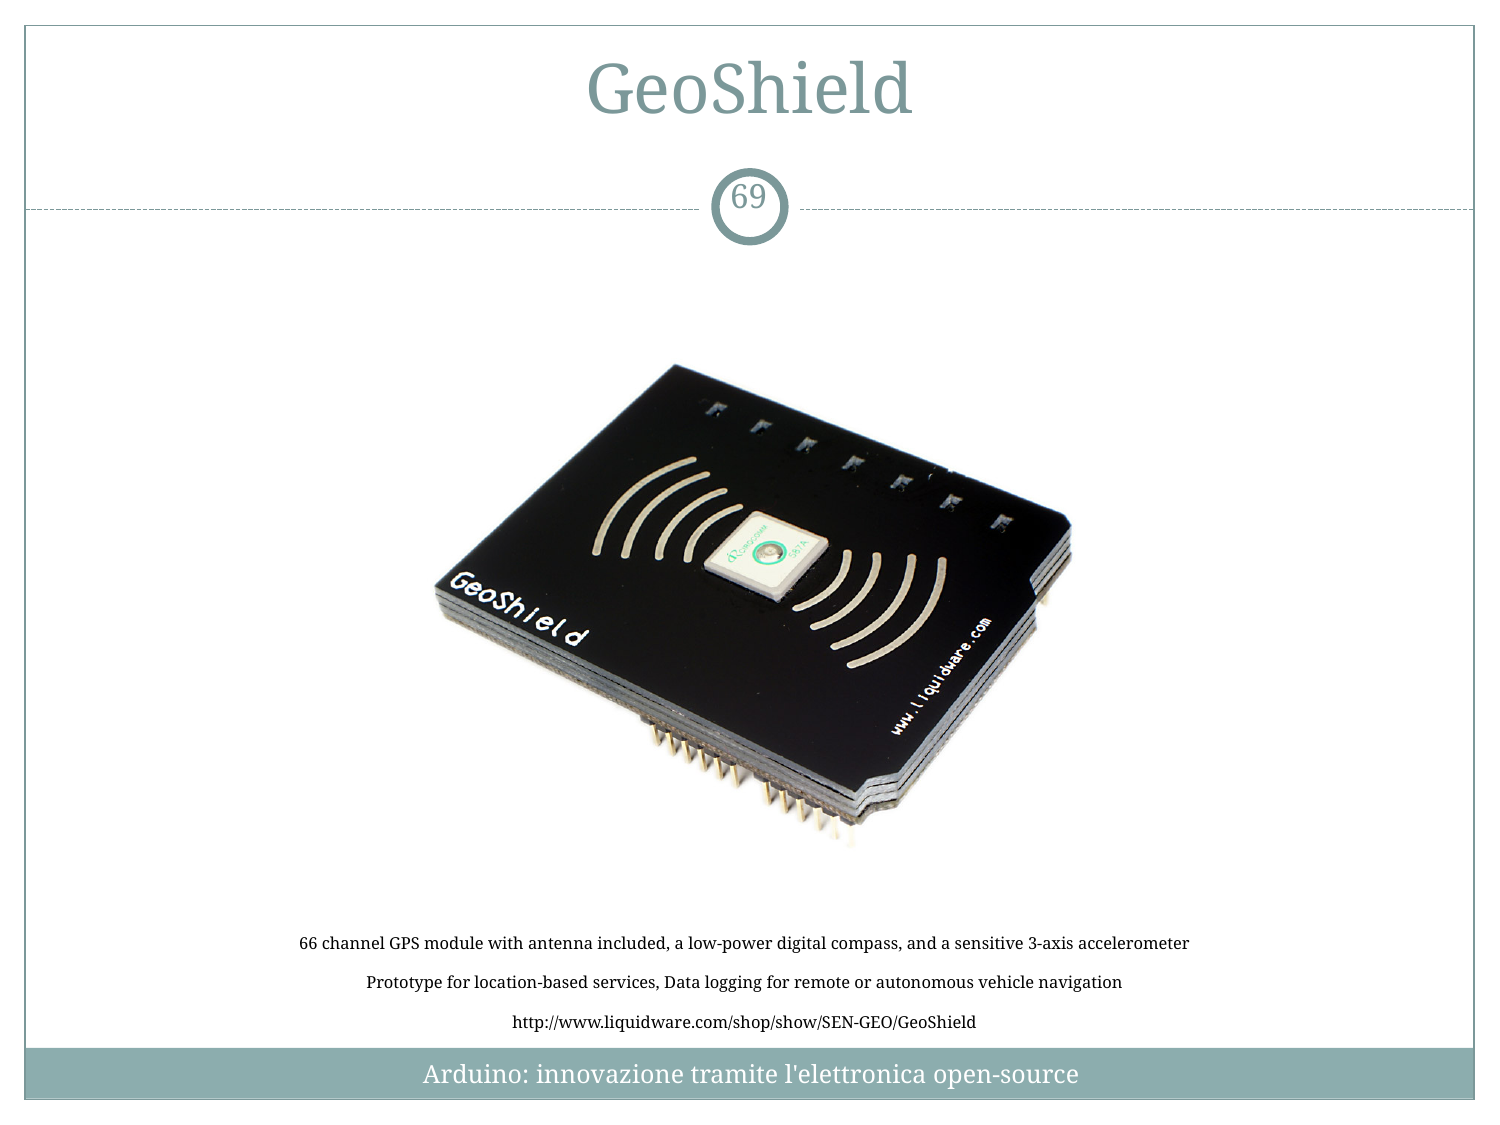

# GeoShield
66 channel GPS module with antenna included, a low-power digital compass, and a sensitive 3-axis accelerometer
Prototype for location-based services, Data logging for remote or autonomous vehicle navigation
http://www.liquidware.com/shop/show/SEN-GEO/GeoShield
Arduino: innovazione tramite l'elettronica open-source